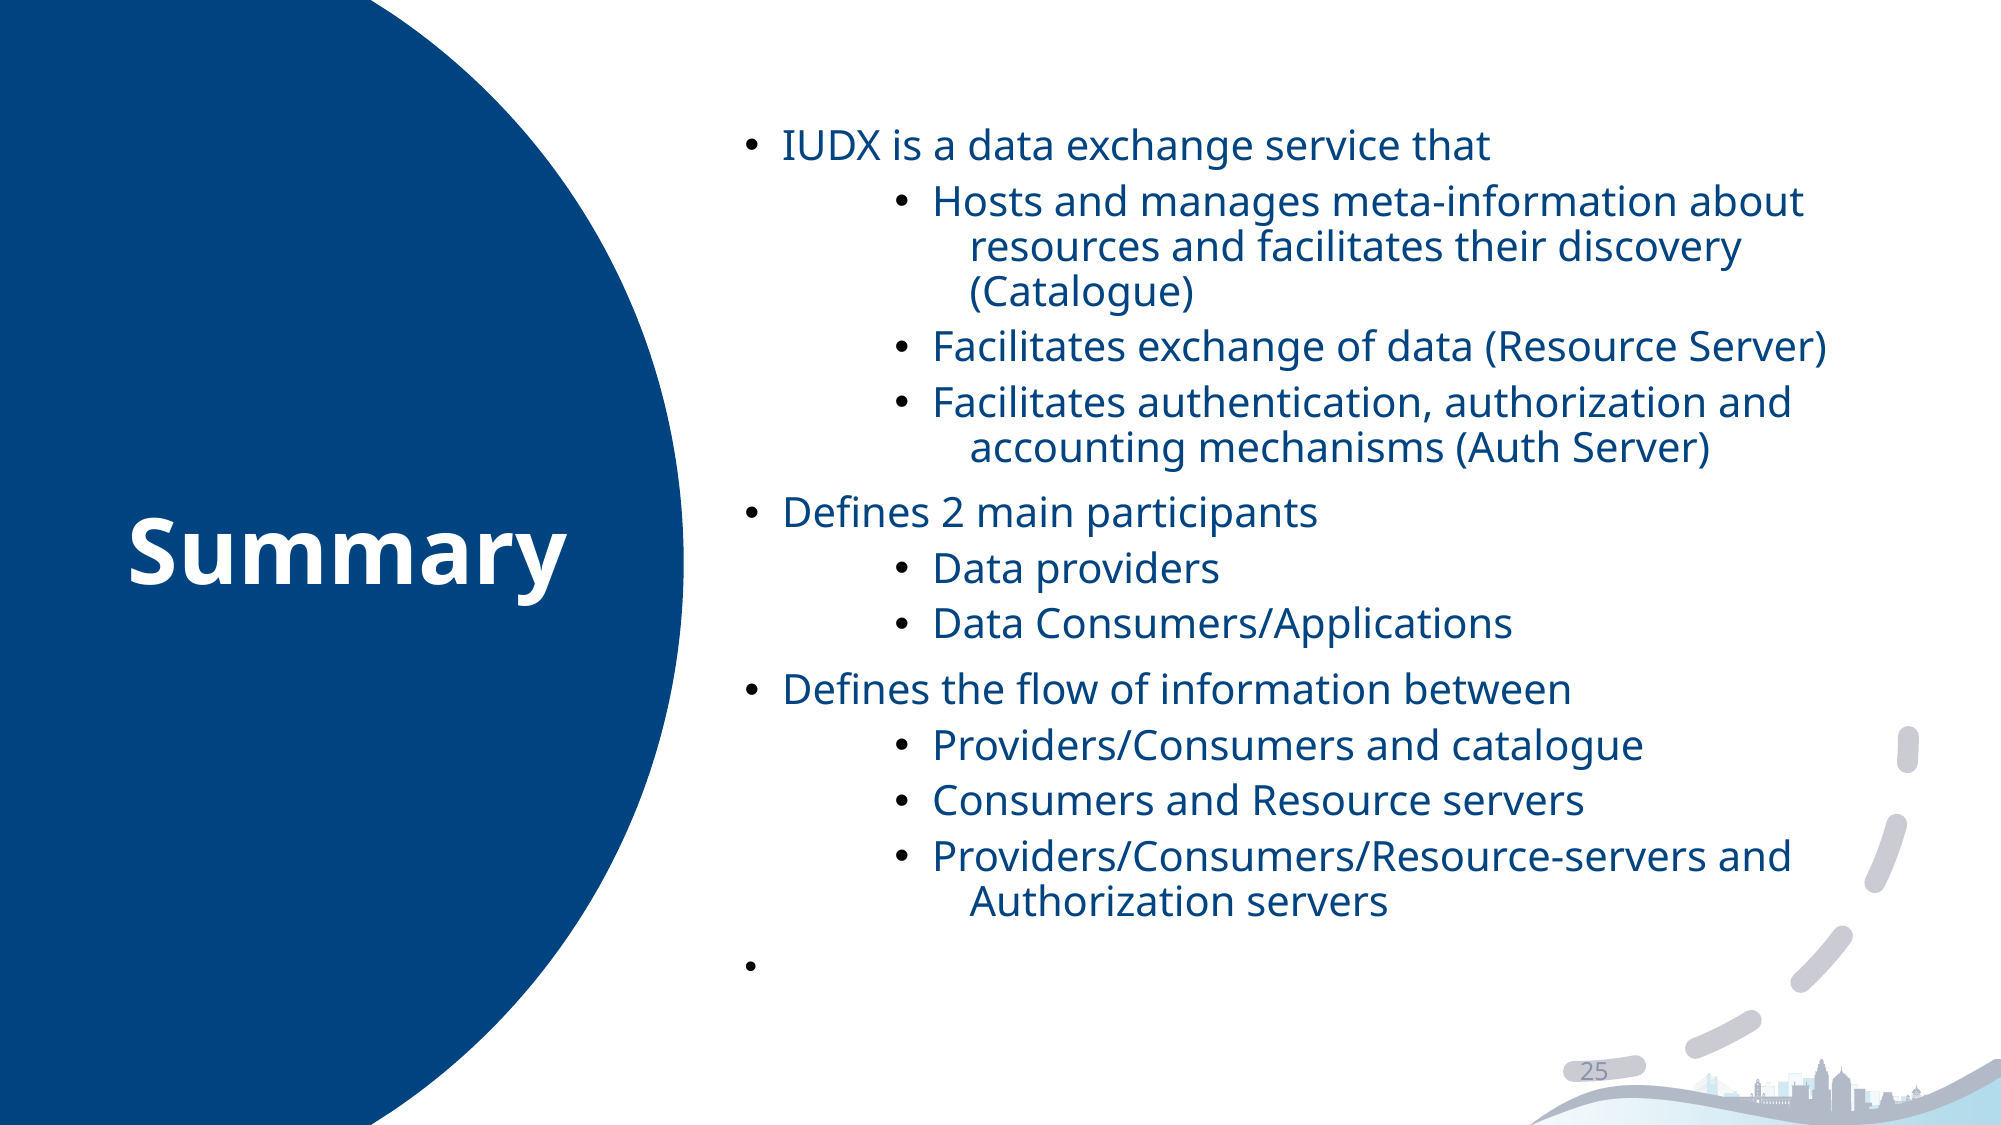

IUDX is a data exchange service that
Hosts and manages meta-information about resources and facilitates their discovery (Catalogue)
Facilitates exchange of data (Resource Server)
Facilitates authentication, authorization and accounting mechanisms (Auth Server)
Defines 2 main participants
Data providers
Data Consumers/Applications
Defines the flow of information between
Providers/Consumers and catalogue
Consumers and Resource servers
Providers/Consumers/Resource-servers and Authorization servers
# Summary